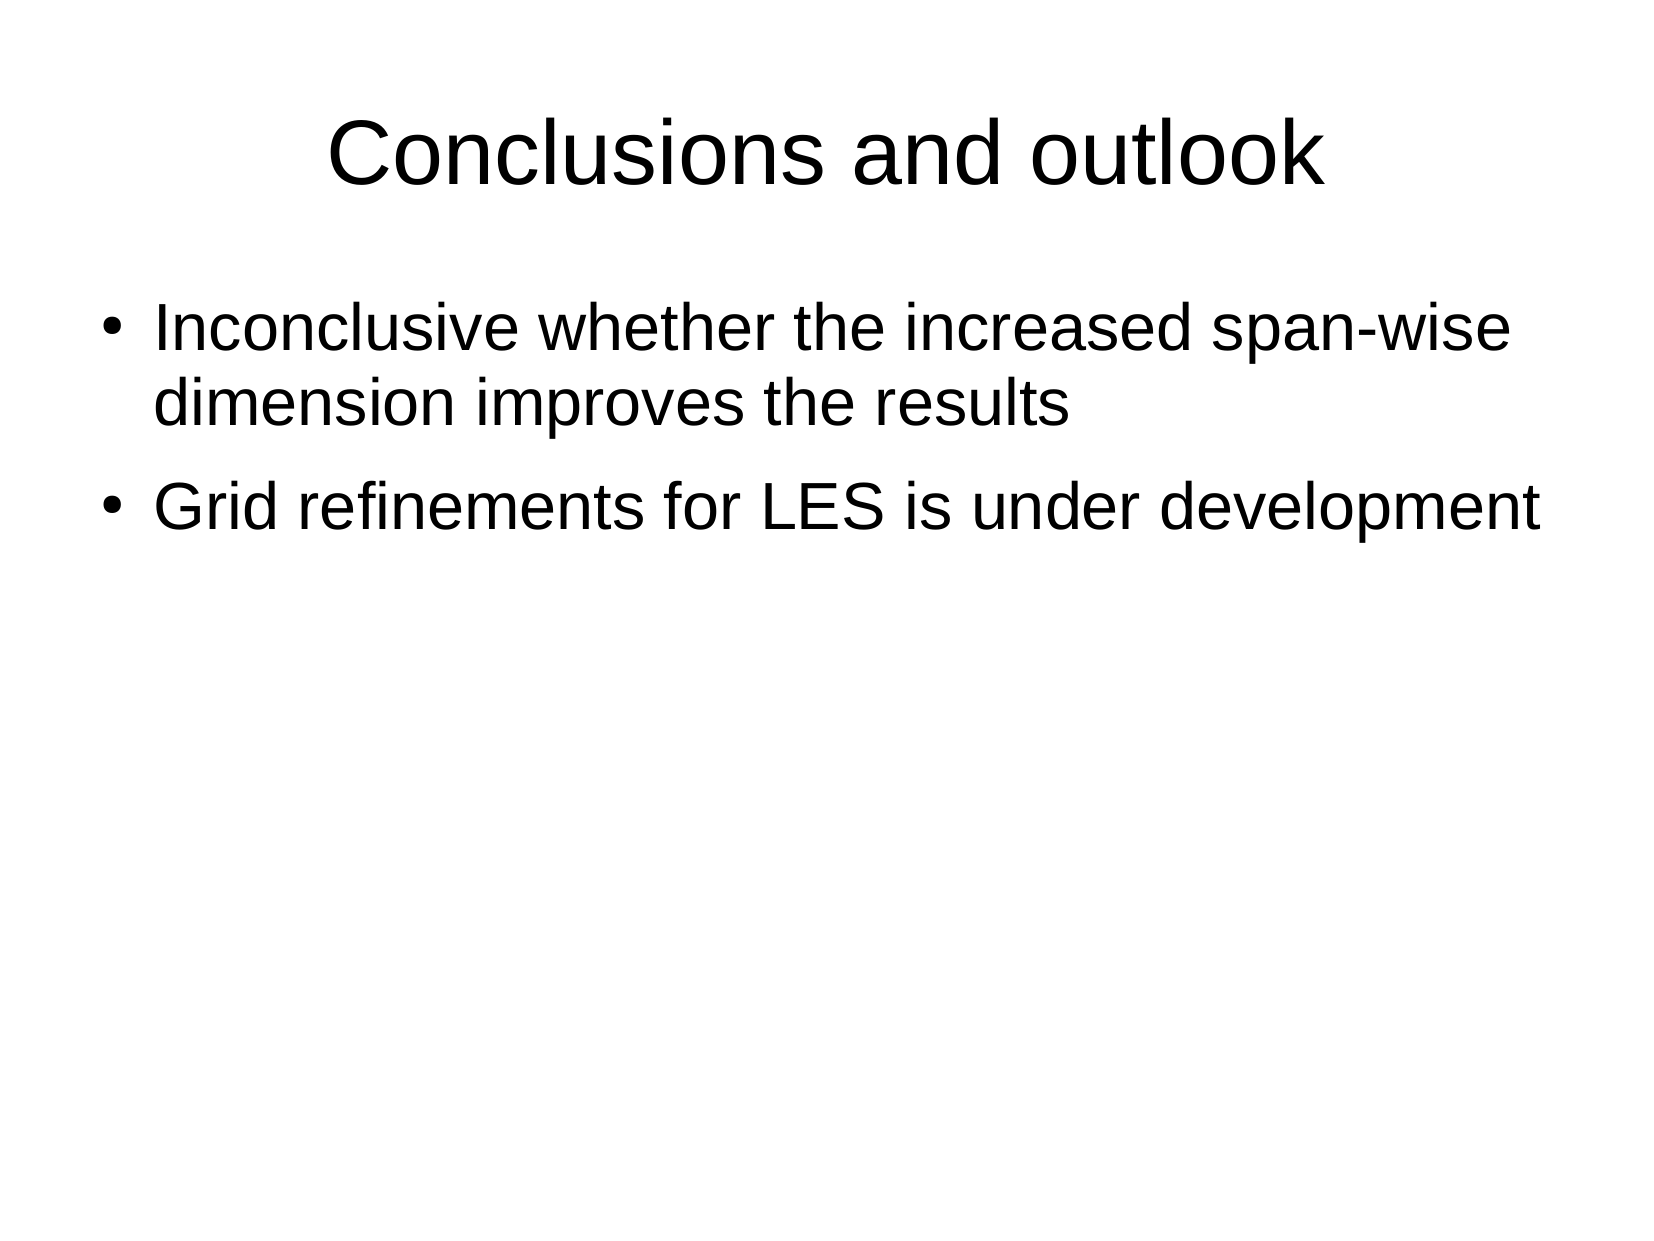

# Conclusions and outlook
Inconclusive whether the increased span-wise dimension improves the results
Grid refinements for LES is under development